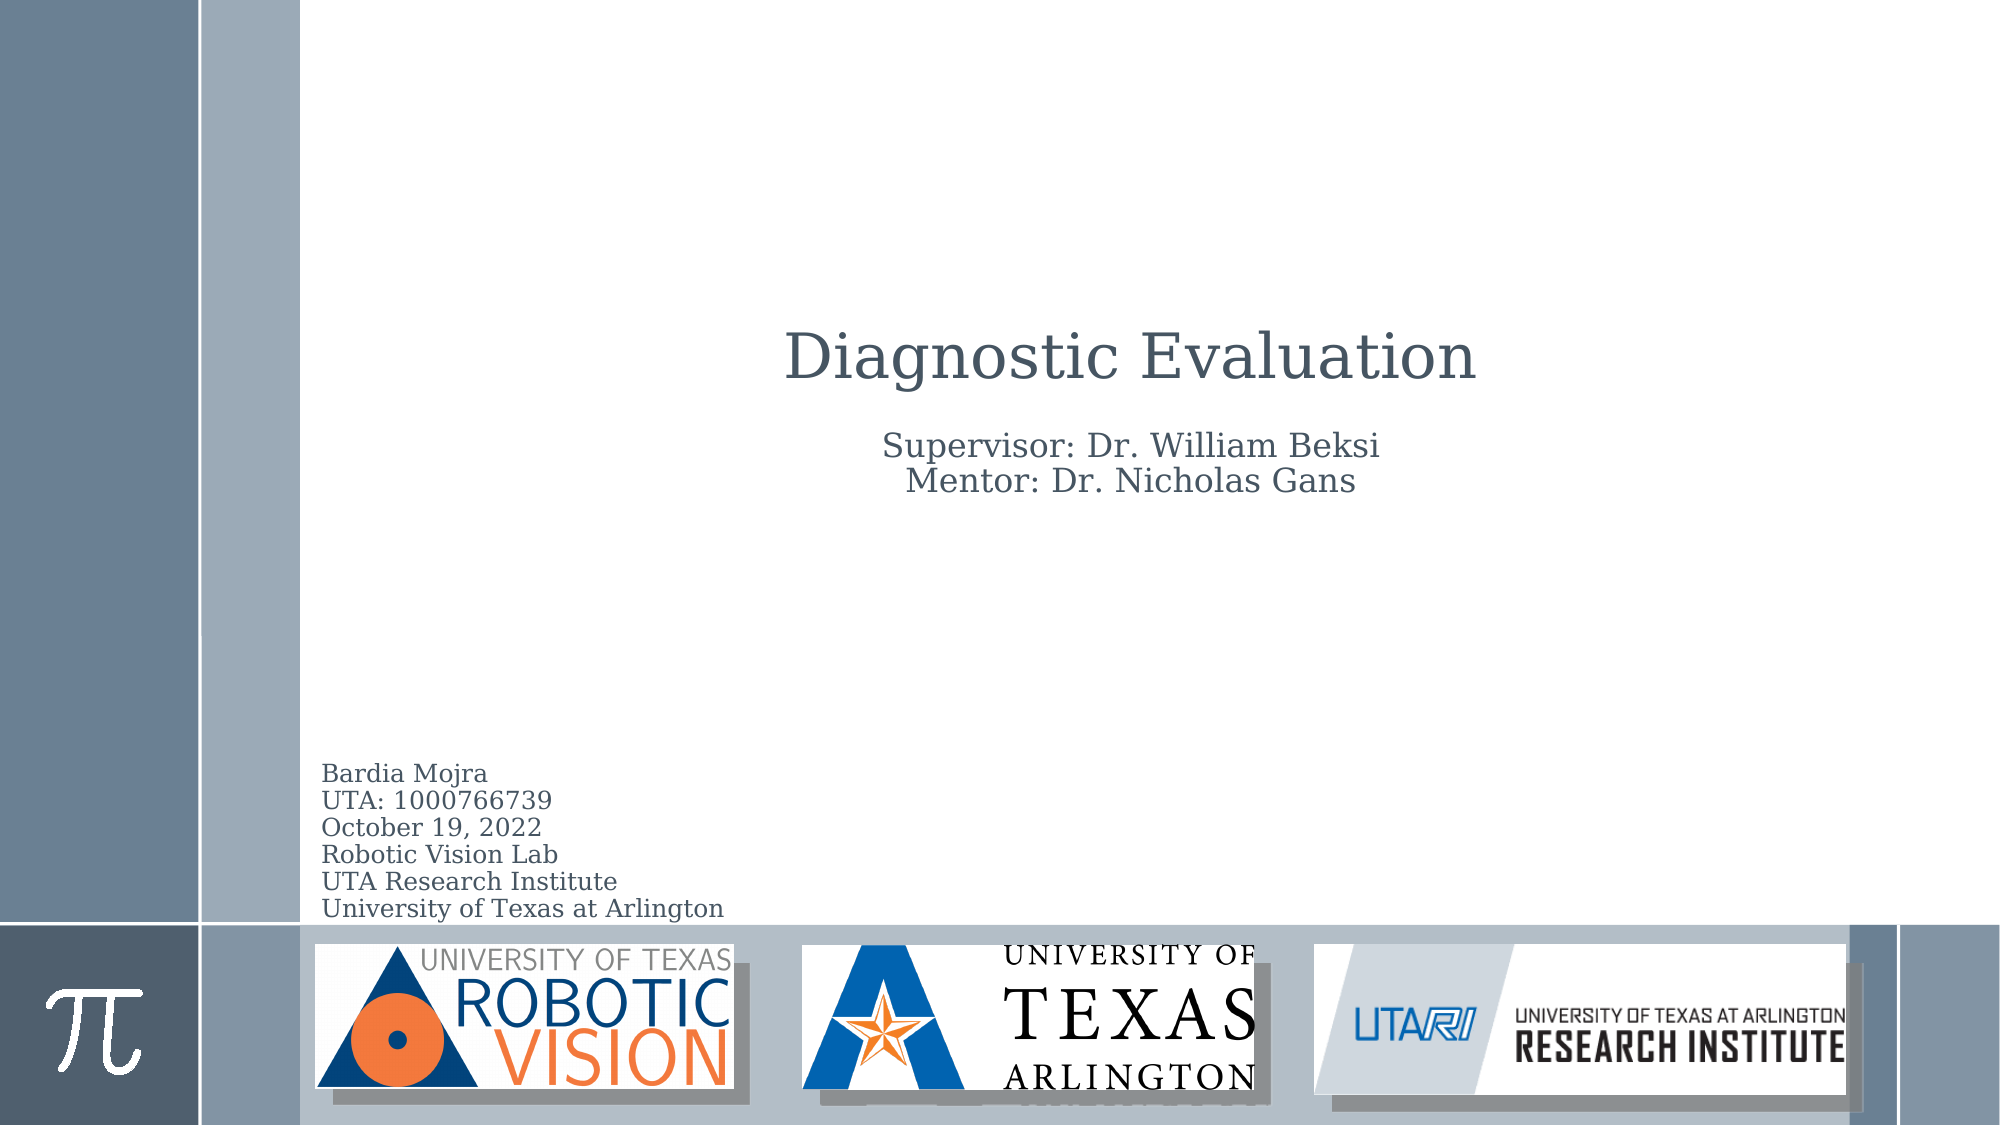

Diagnostic Evaluation
Supervisor: Dr. William Beksi
Mentor: Dr. Nicholas Gans
Bardia Mojra
UTA: 1000766739
October 19, 2022
Robotic Vision Lab
UTA Research Institute
University of Texas at Arlington